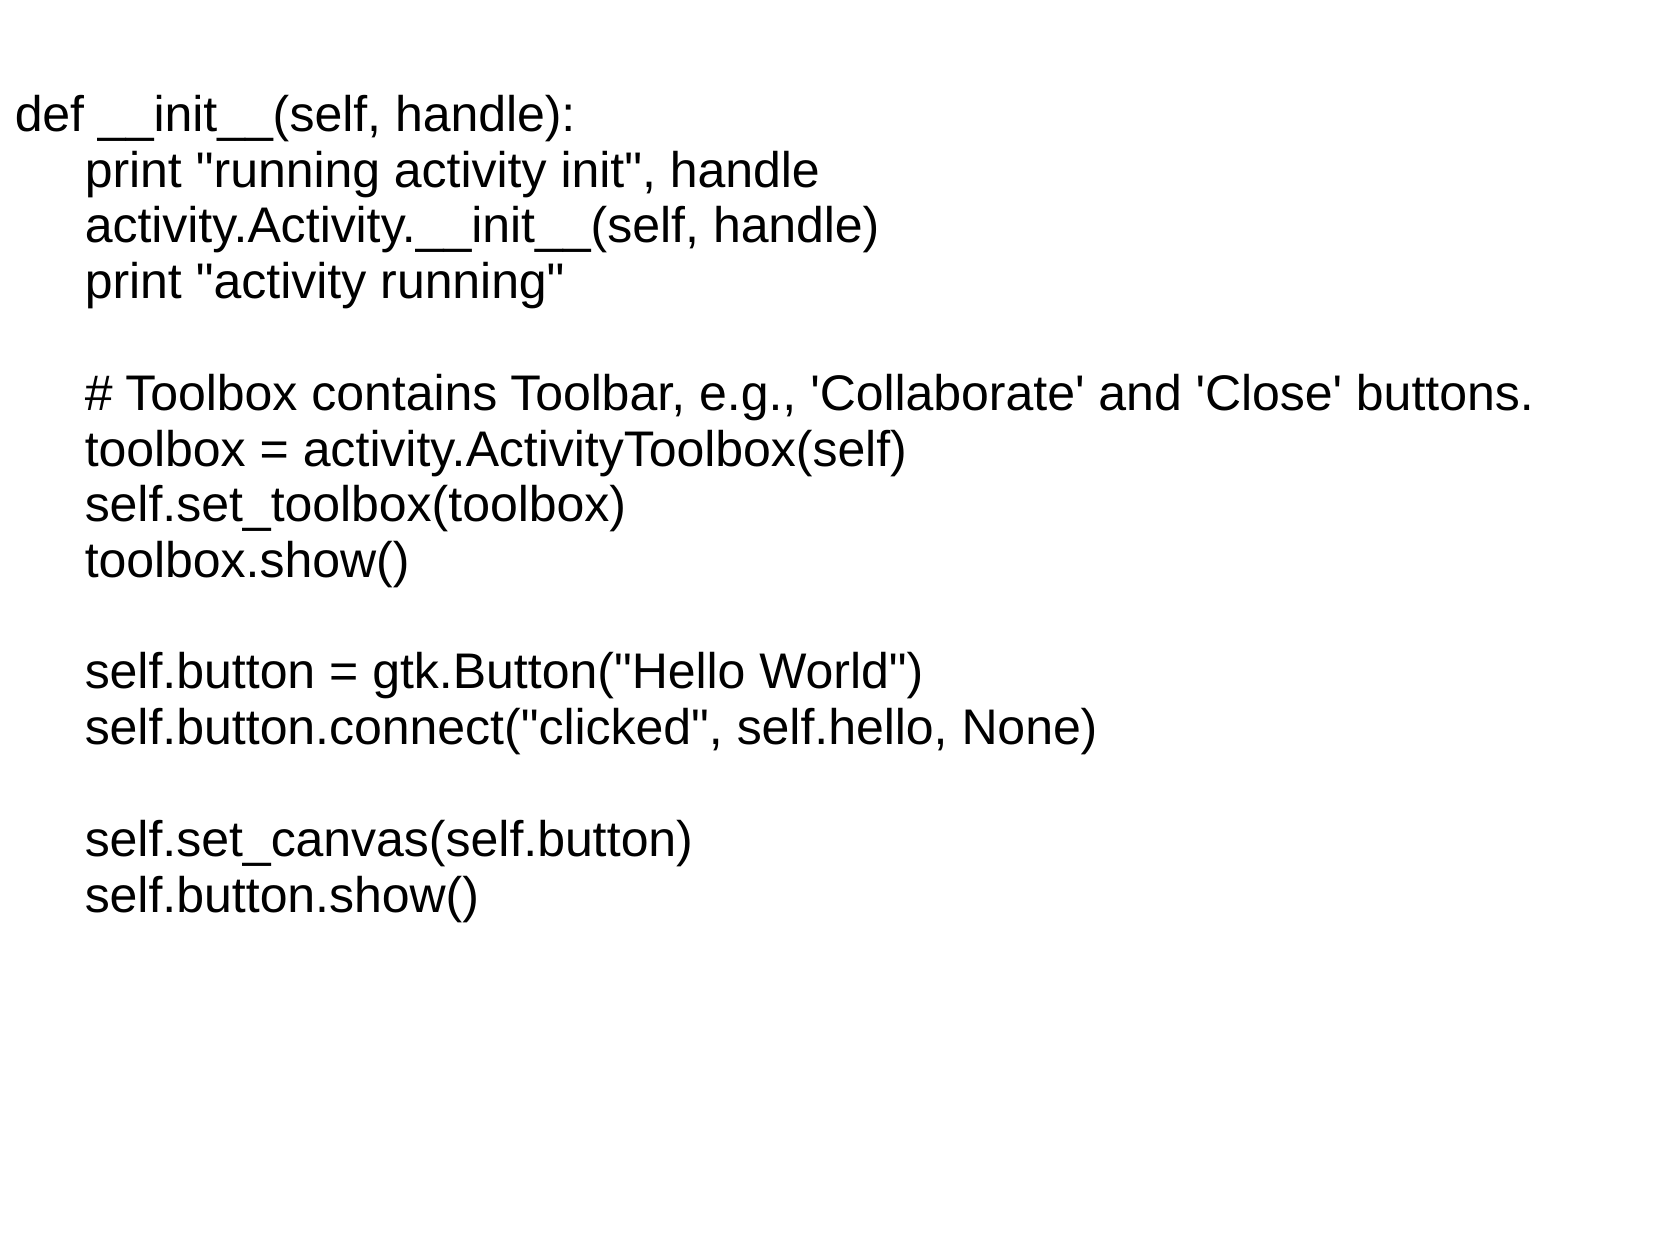

def __init__(self, handle):
 print "running activity init", handle
 activity.Activity.__init__(self, handle)
 print "activity running"
 # Toolbox contains Toolbar, e.g., 'Collaborate' and 'Close' buttons.
 toolbox = activity.ActivityToolbox(self)
 self.set_toolbox(toolbox)
 toolbox.show()
 self.button = gtk.Button("Hello World")
 self.button.connect("clicked", self.hello, None)
 self.set_canvas(self.button)
 self.button.show()